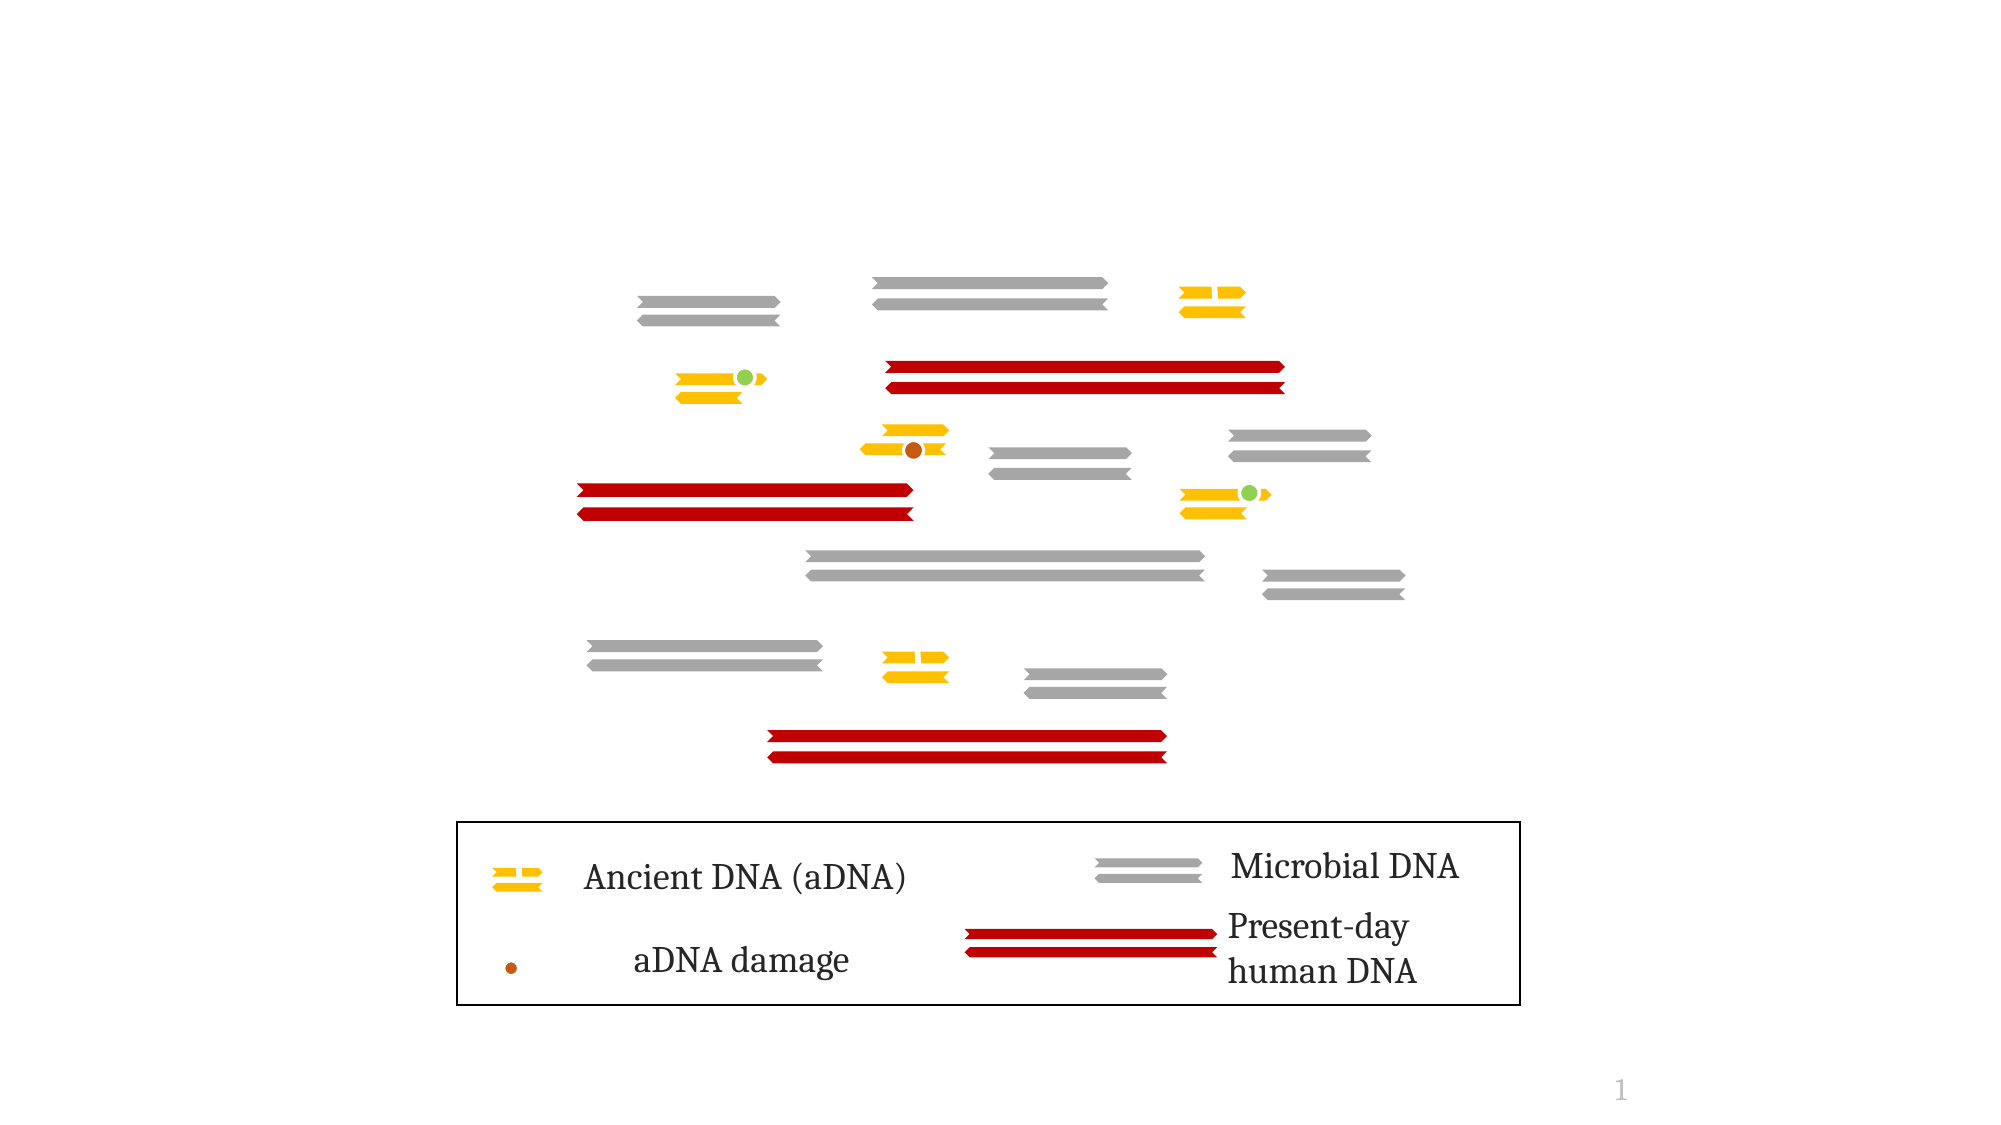

Microbial DNA
Ancient DNA (aDNA)
Present-day human DNA
aDNA damage